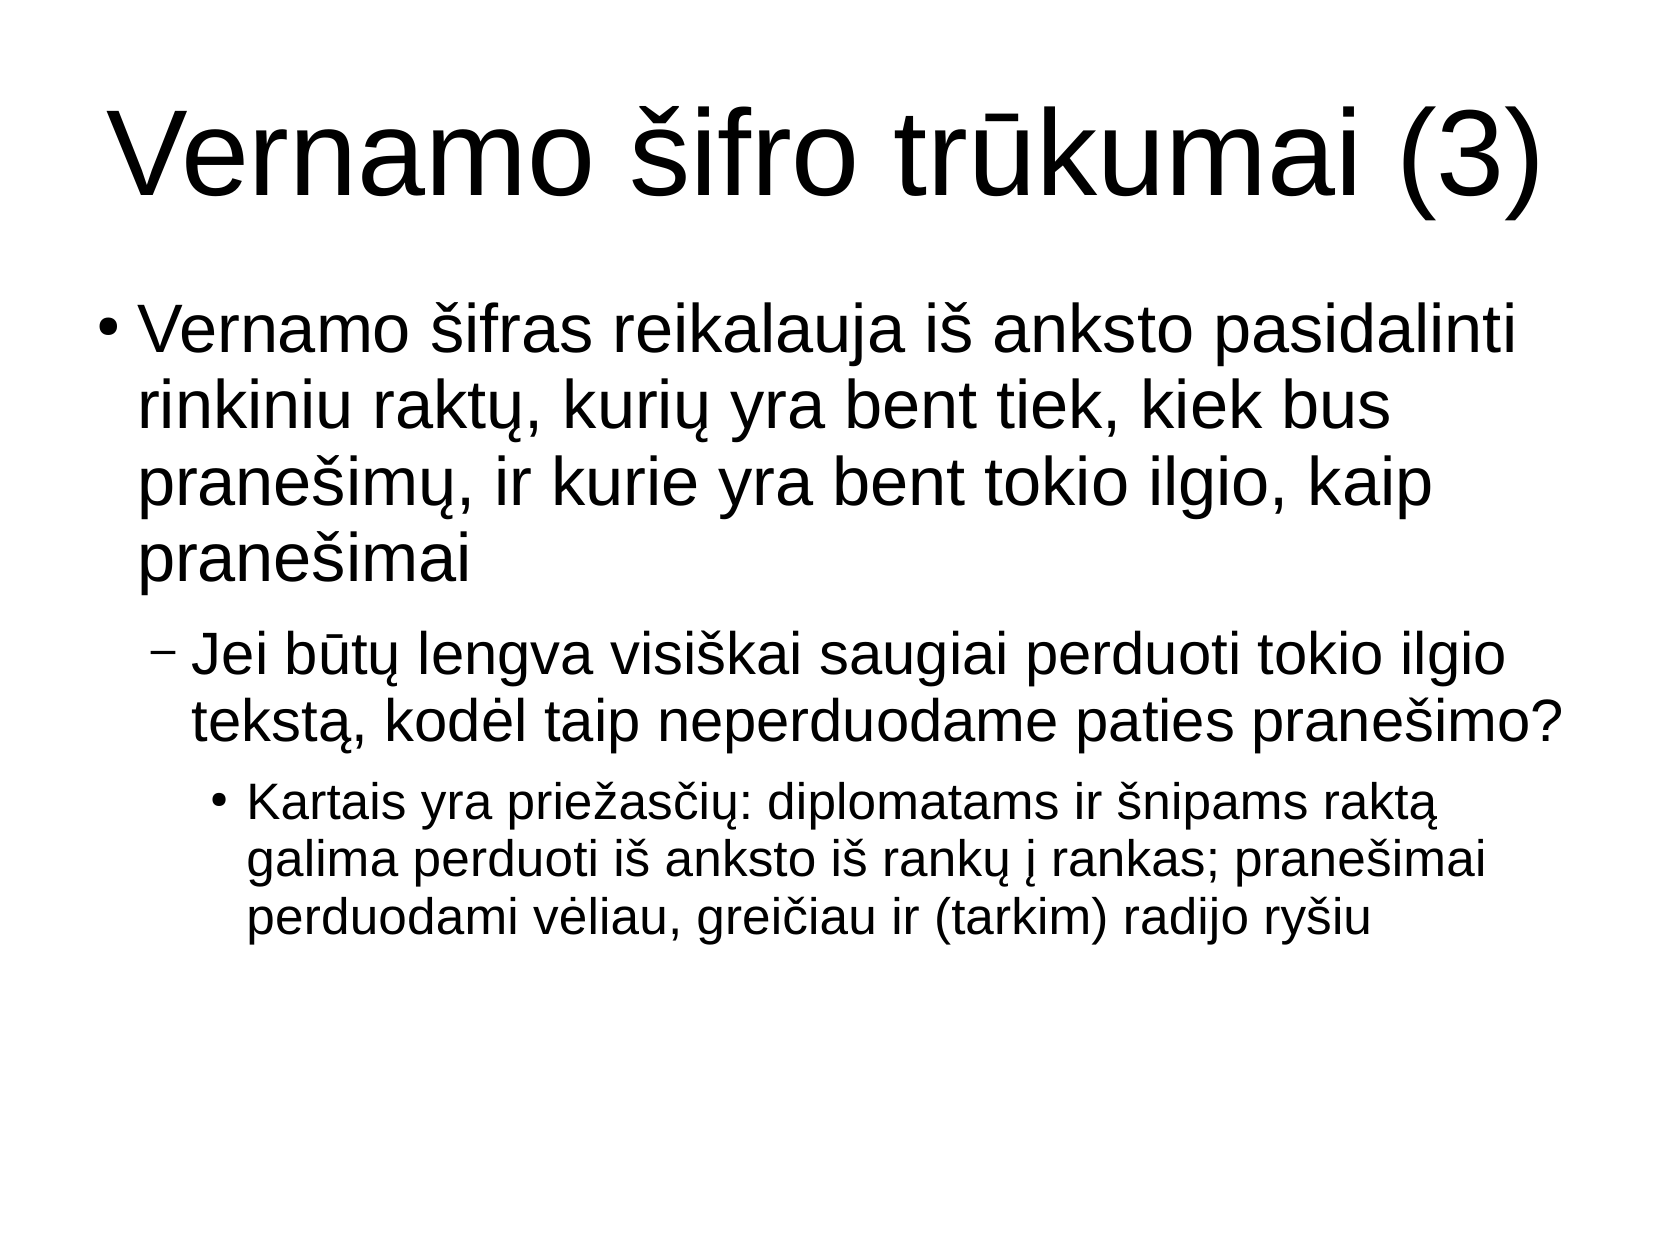

# Vernamo šifro trūkumai (3)
Vernamo šifras reikalauja iš anksto pasidalinti rinkiniu raktų, kurių yra bent tiek, kiek bus pranešimų, ir kurie yra bent tokio ilgio, kaip pranešimai
Jei būtų lengva visiškai saugiai perduoti tokio ilgio tekstą, kodėl taip neperduodame paties pranešimo?
Kartais yra priežasčių: diplomatams ir šnipams raktą galima perduoti iš anksto iš rankų į rankas; pranešimai perduodami vėliau, greičiau ir (tarkim) radijo ryšiu